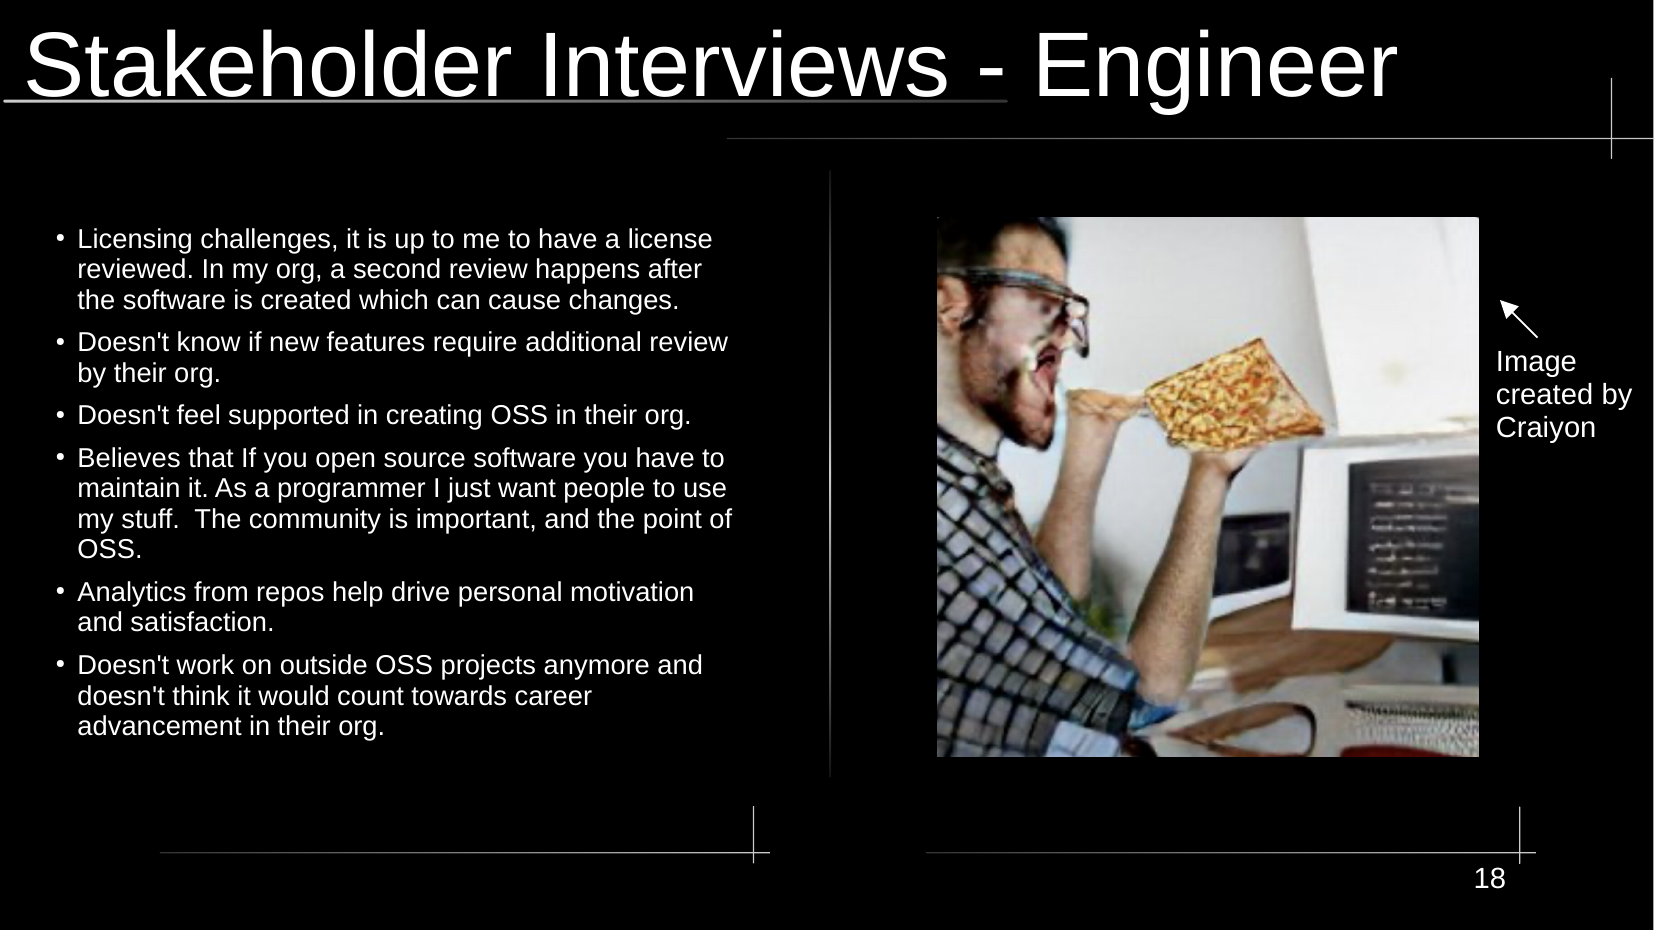

# Stakeholder Interviews - Engineer
Licensing challenges, it is up to me to have a license reviewed. In my org, a second review happens after the software is created which can cause changes.
Doesn't know if new features require additional review by their org.
Doesn't feel supported in creating OSS in their org.
Believes that If you open source software you have to maintain it. As a programmer I just want people to use my stuff. The community is important, and the point of OSS.
Analytics from repos help drive personal motivation and satisfaction.
Doesn't work on outside OSS projects anymore and doesn't think it would count towards career advancement in their org.
Image
created by
Craiyon
18